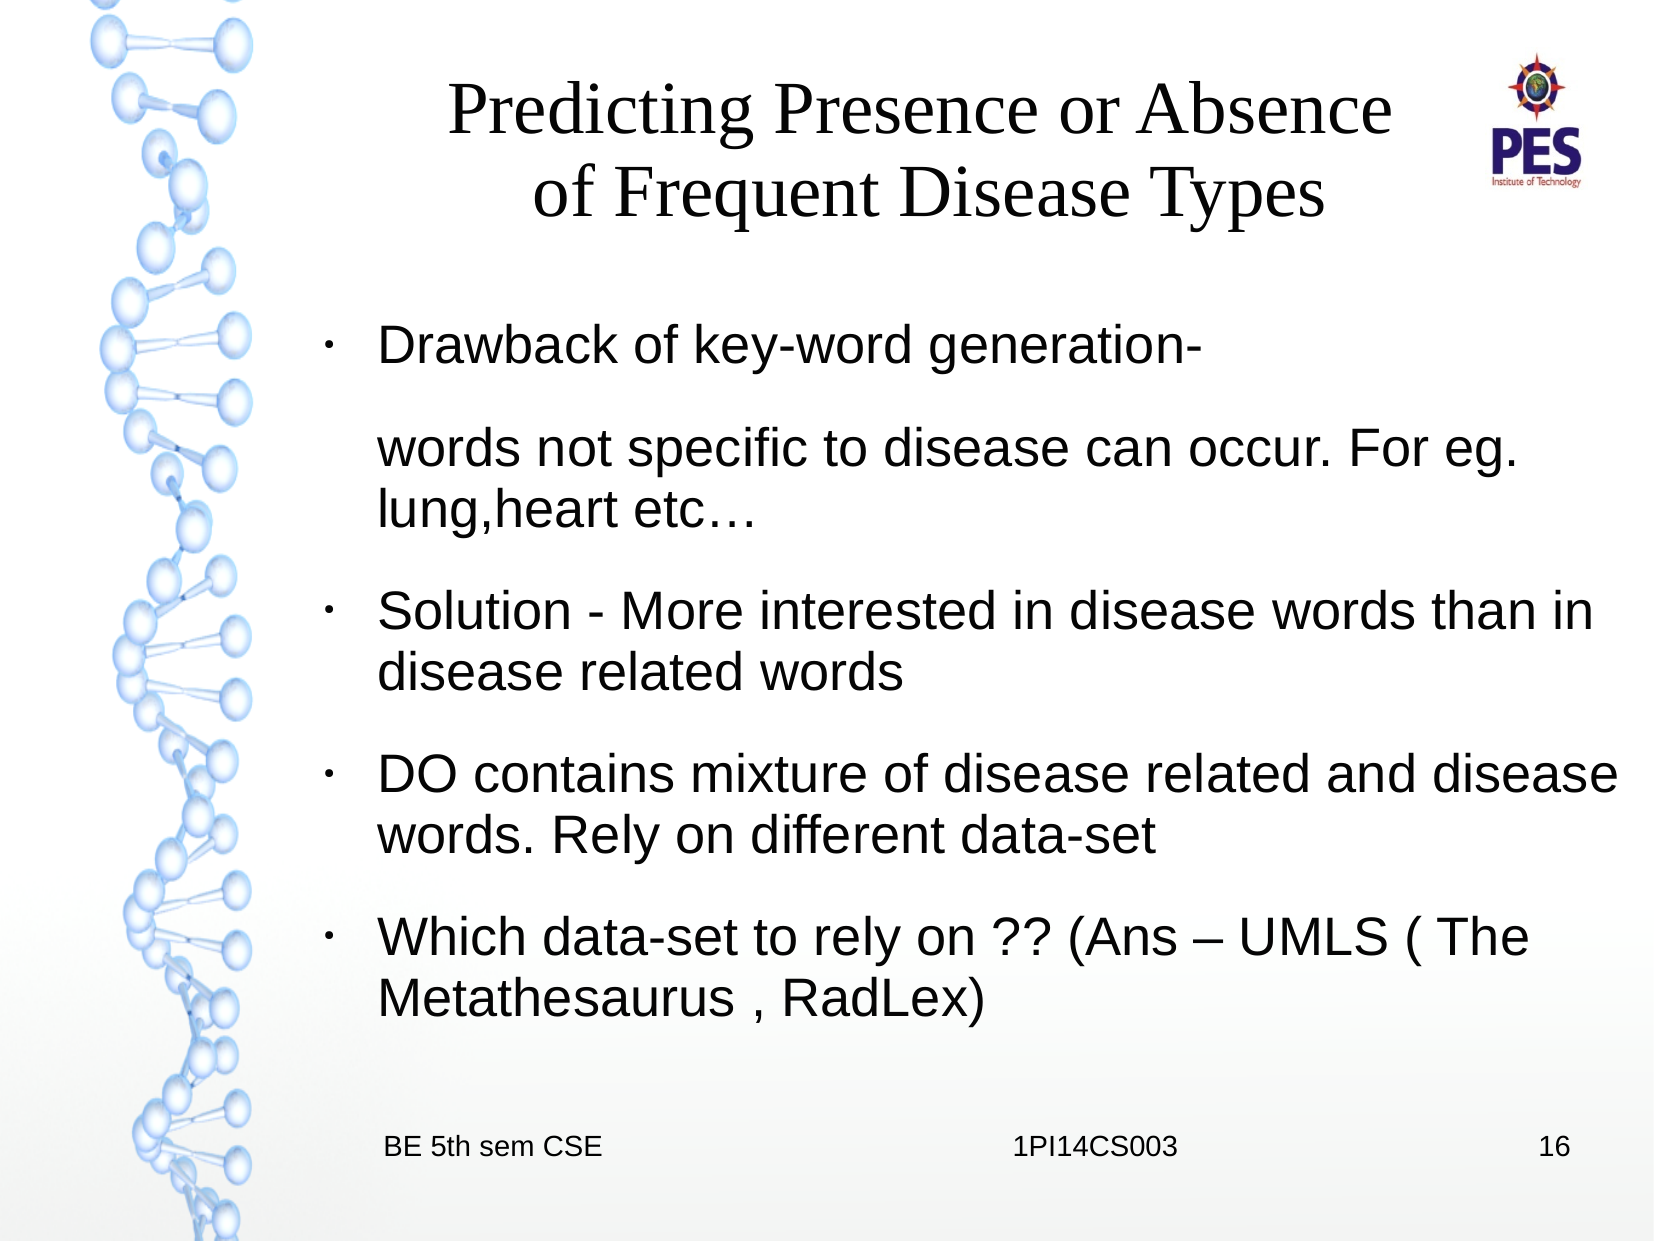

# Predicting Presence or Absence of Frequent Disease Types
Drawback of key-word generation-
words not specific to disease can occur. For eg. lung,heart etc…
Solution - More interested in disease words than in disease related words
DO contains mixture of disease related and disease words. Rely on different data-set
Which data-set to rely on ?? (Ans – UMLS ( The Metathesaurus , RadLex)
 BE 5th sem CSE
1PI14CS003
16